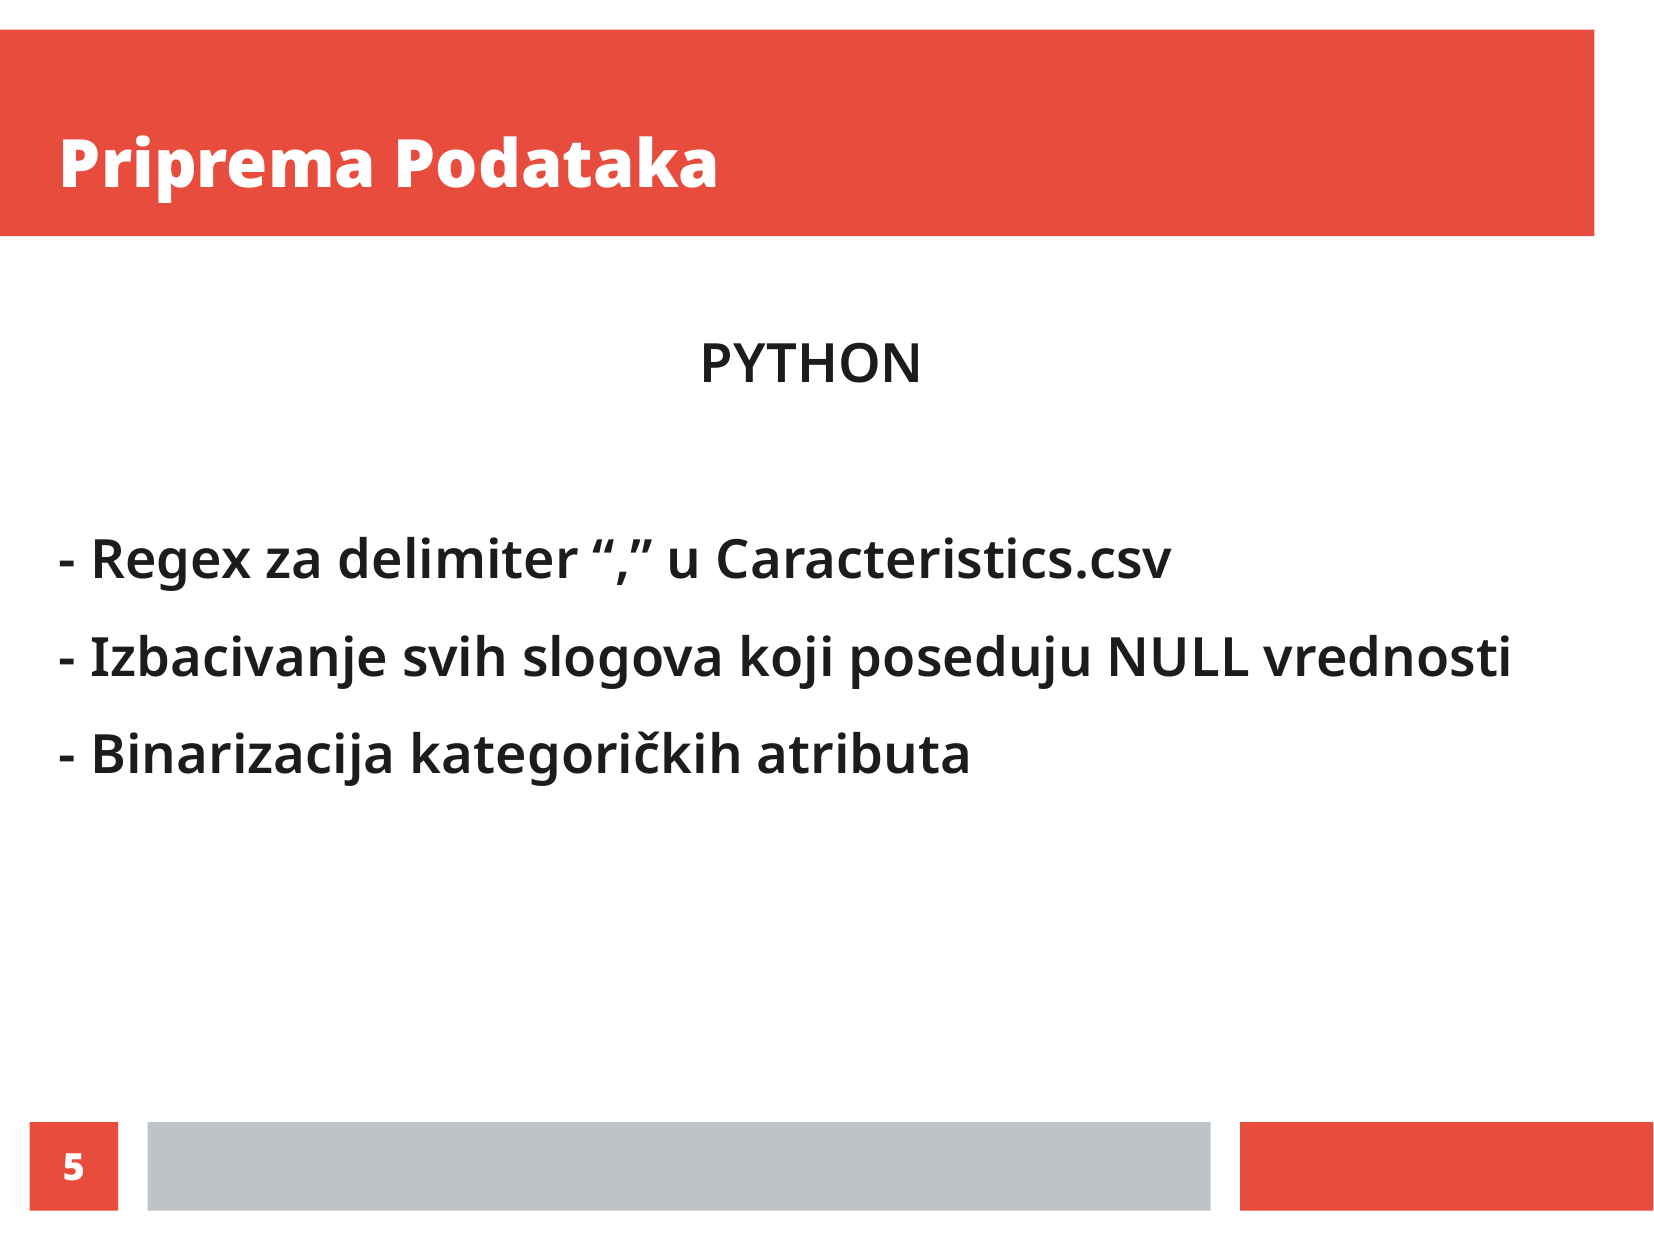

# Priprema Podataka
PYTHON
- Regex za delimiter “,” u Caracteristics.csv
- Izbacivanje svih slogova koji poseduju NULL vrednosti
- Binarizacija kategoričkih atributa
5